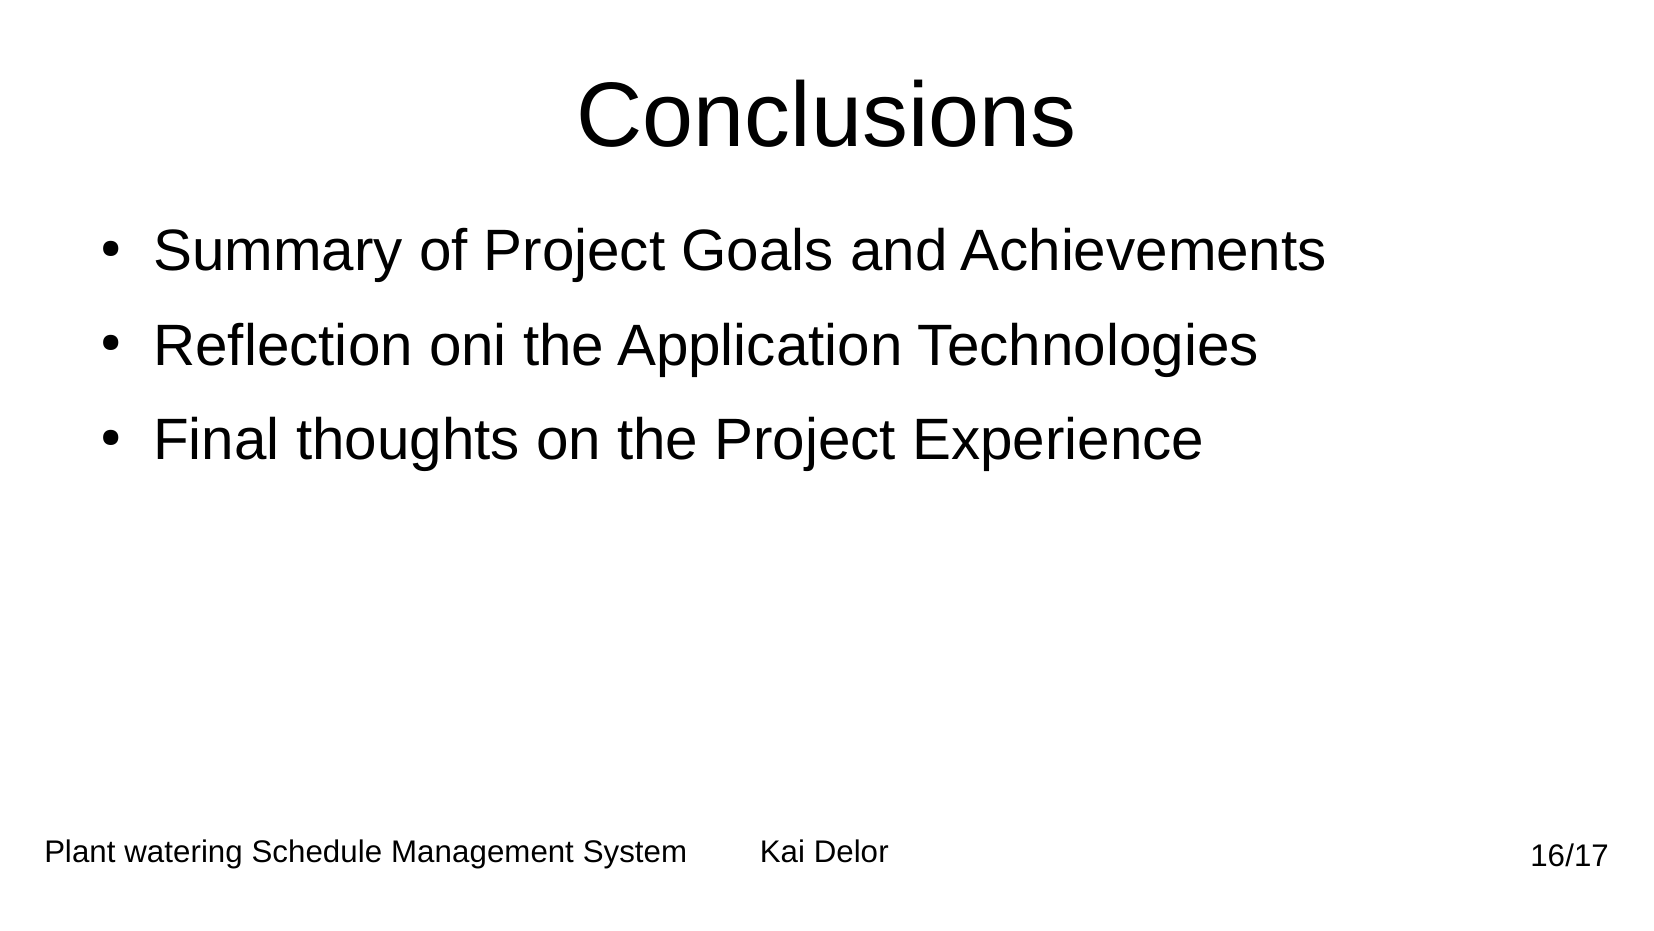

# Conclusions
Summary of Project Goals and Achievements
Reflection oni the Application Technologies
Final thoughts on the Project Experience
Kai Delor
Plant watering Schedule Management System